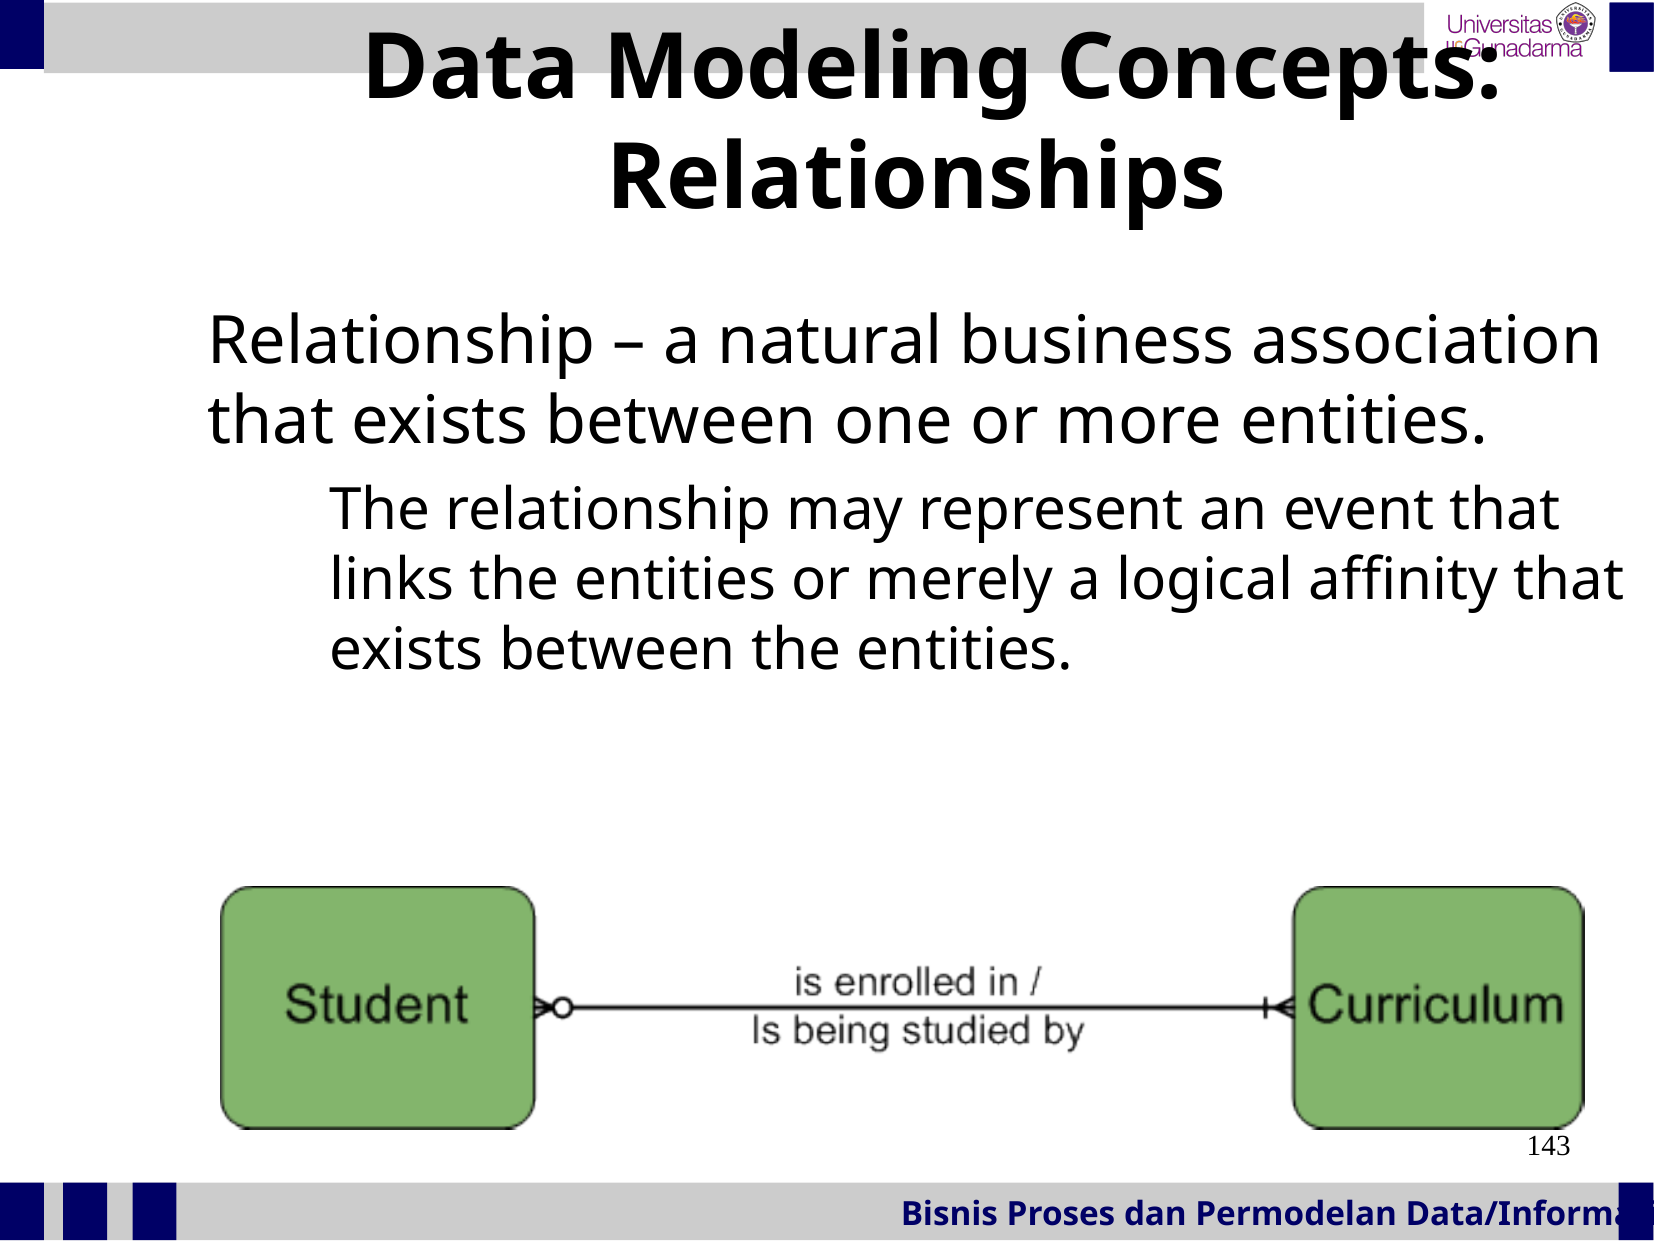

# Data Modeling Concepts: Relationships
Relationship – a natural business association that exists between one or more entities.
	The relationship may represent an event that links the entities or merely a logical affinity that exists between the entities.
143